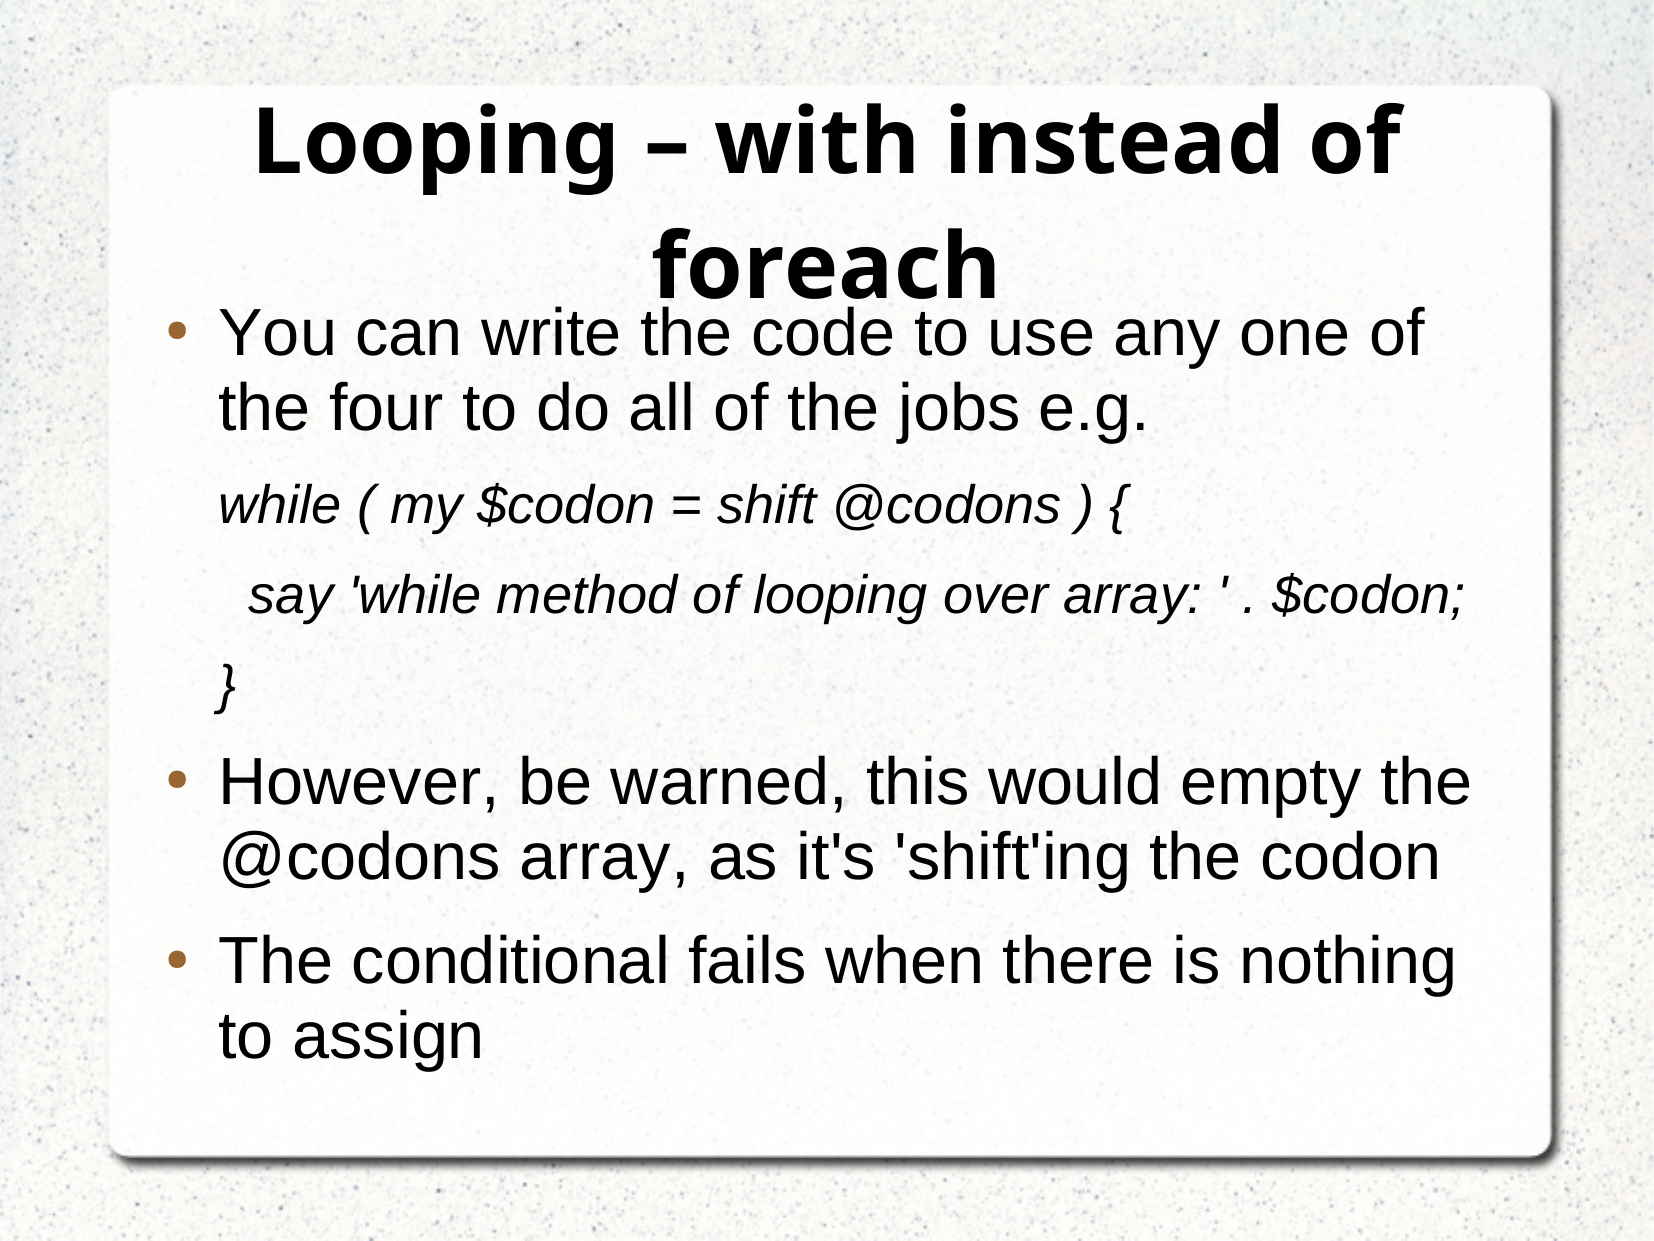

# Looping – with instead of foreach
You can write the code to use any one of the four to do all of the jobs e.g.
while ( my $codon = shift @codons ) {
 say 'while method of looping over array: ' . $codon;
}
However, be warned, this would empty the @codons array, as it's 'shift'ing the codon
The conditional fails when there is nothing to assign